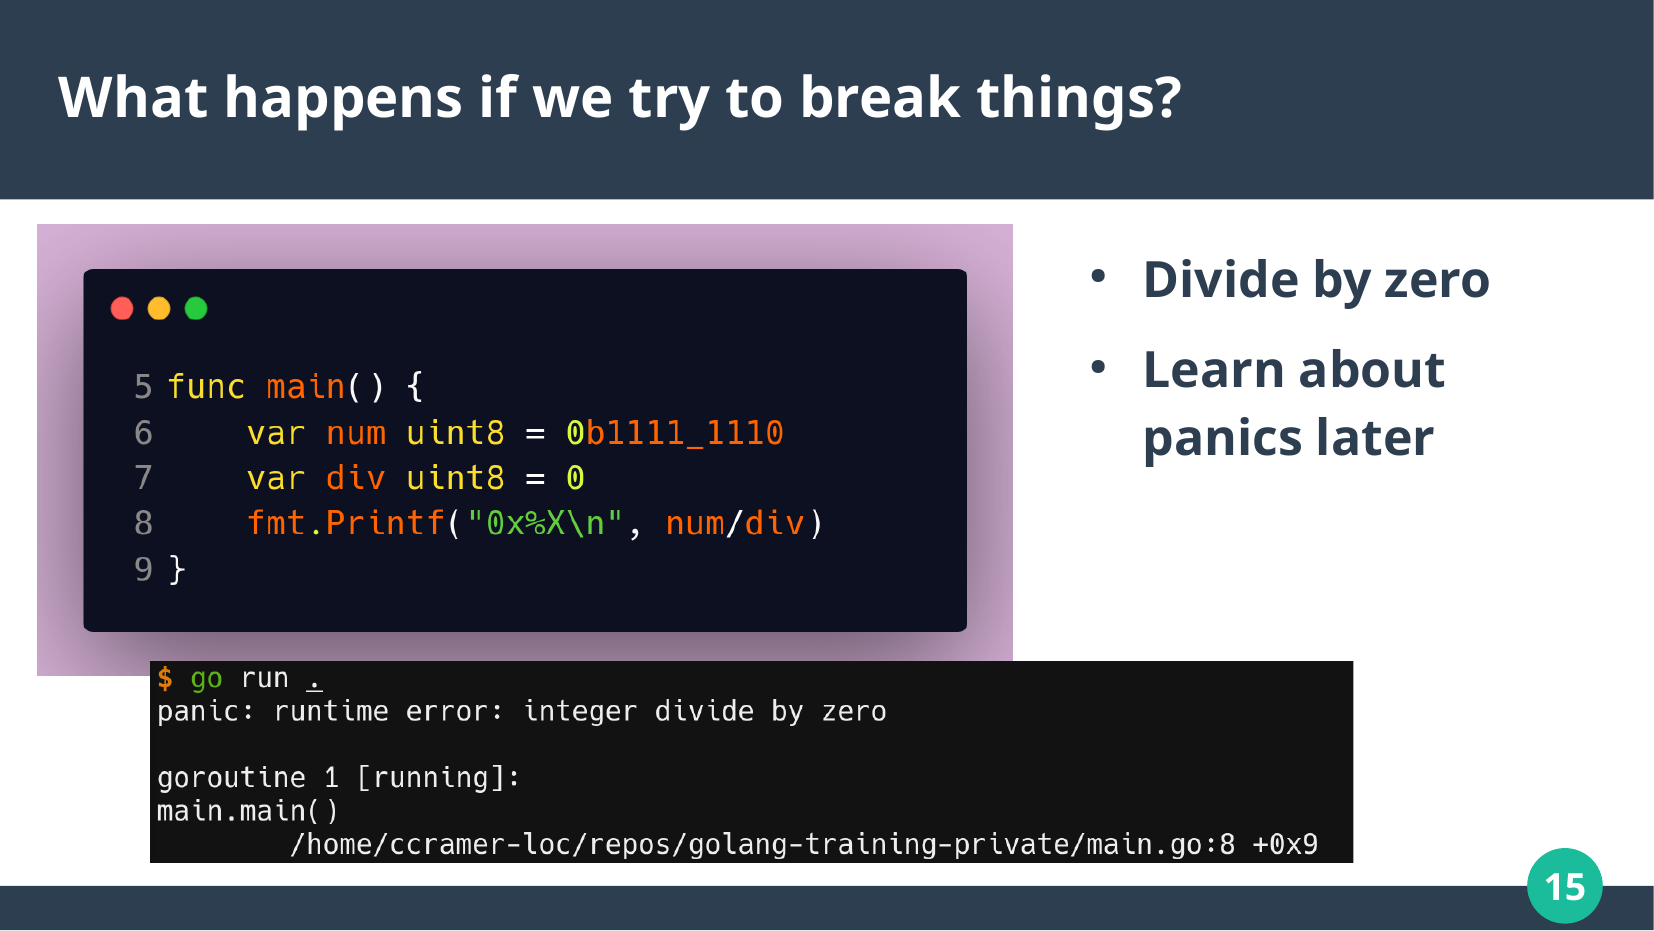

# What happens if we try to break things?
Divide by zero
Learn about panics later